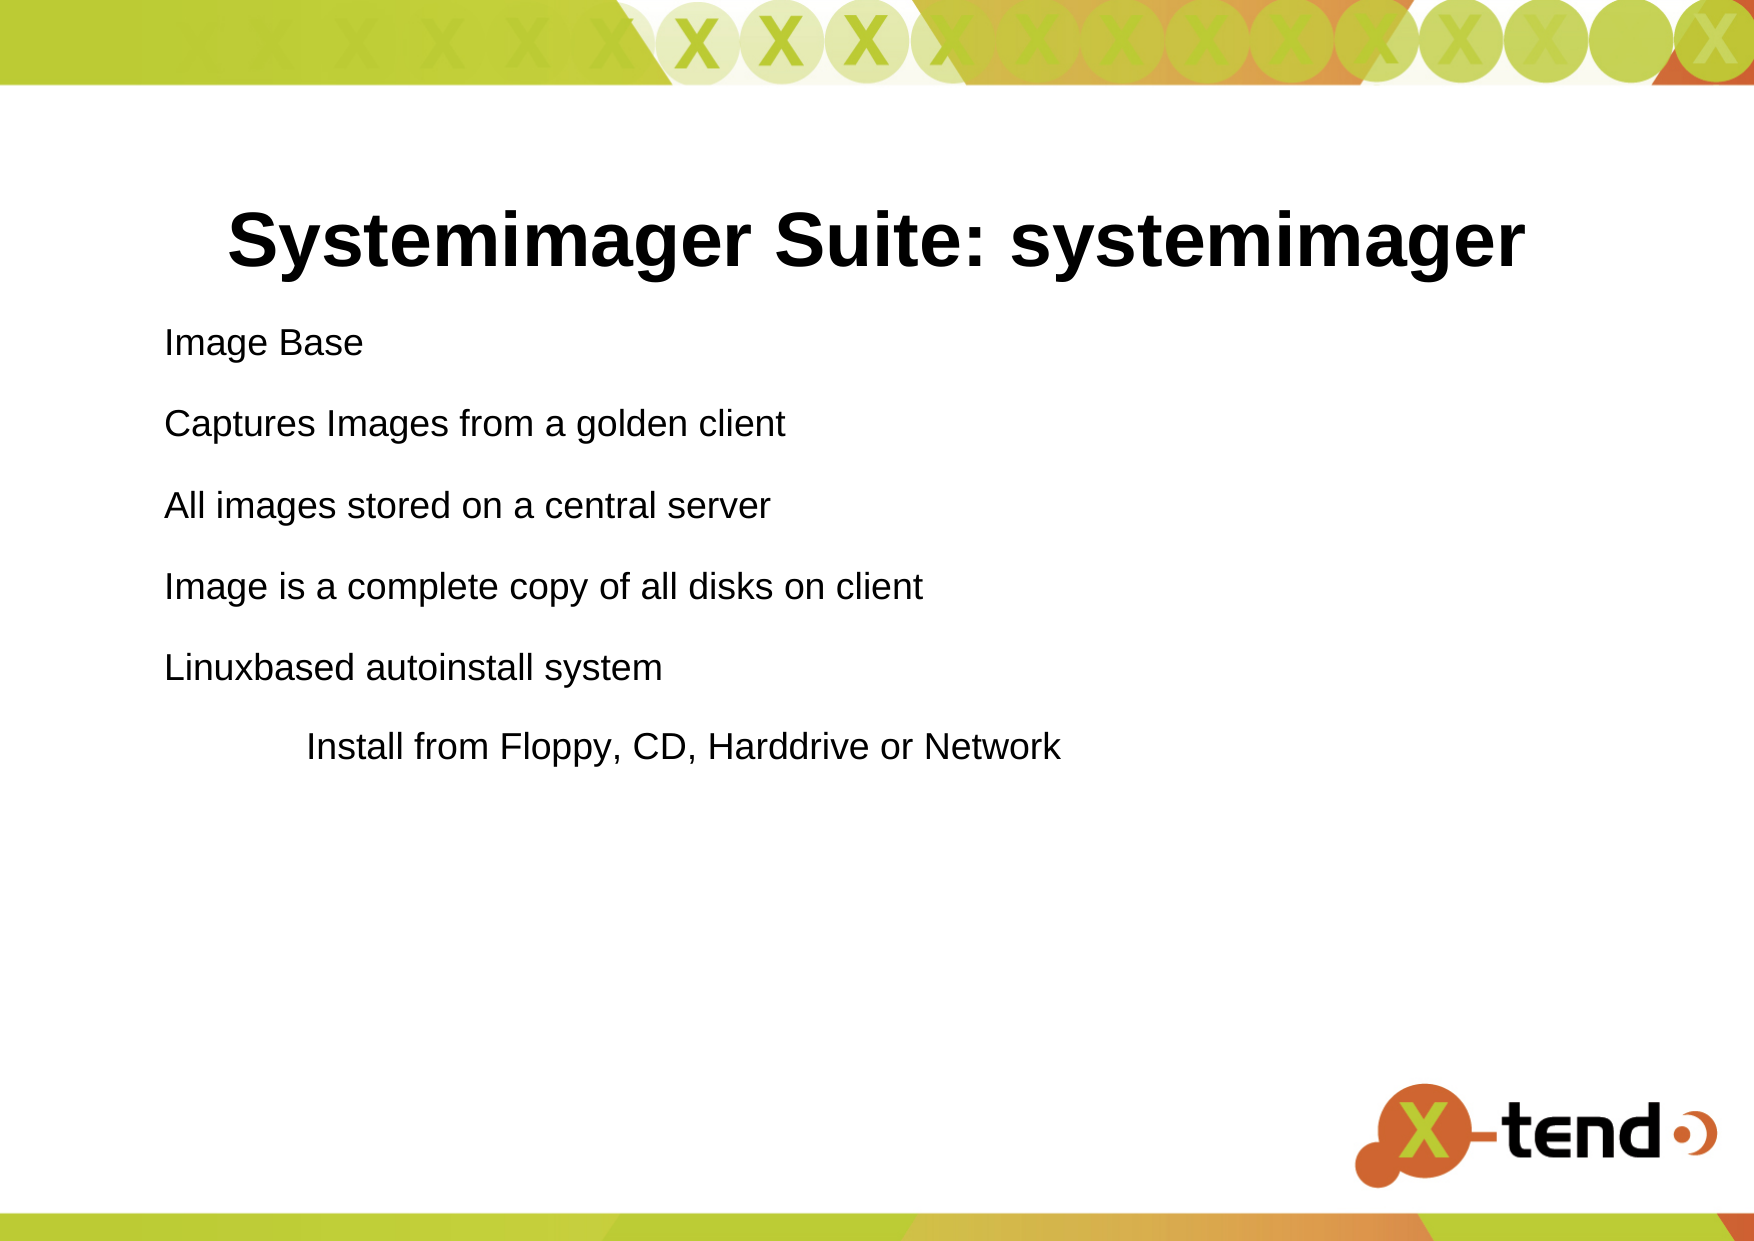

#
Systemimager Suite: systemimager
Image Base
Captures Images from a golden client
All images stored on a central server
Image is a complete copy of all disks on client
Linuxbased autoinstall system
Install from Floppy, CD, Harddrive or Network